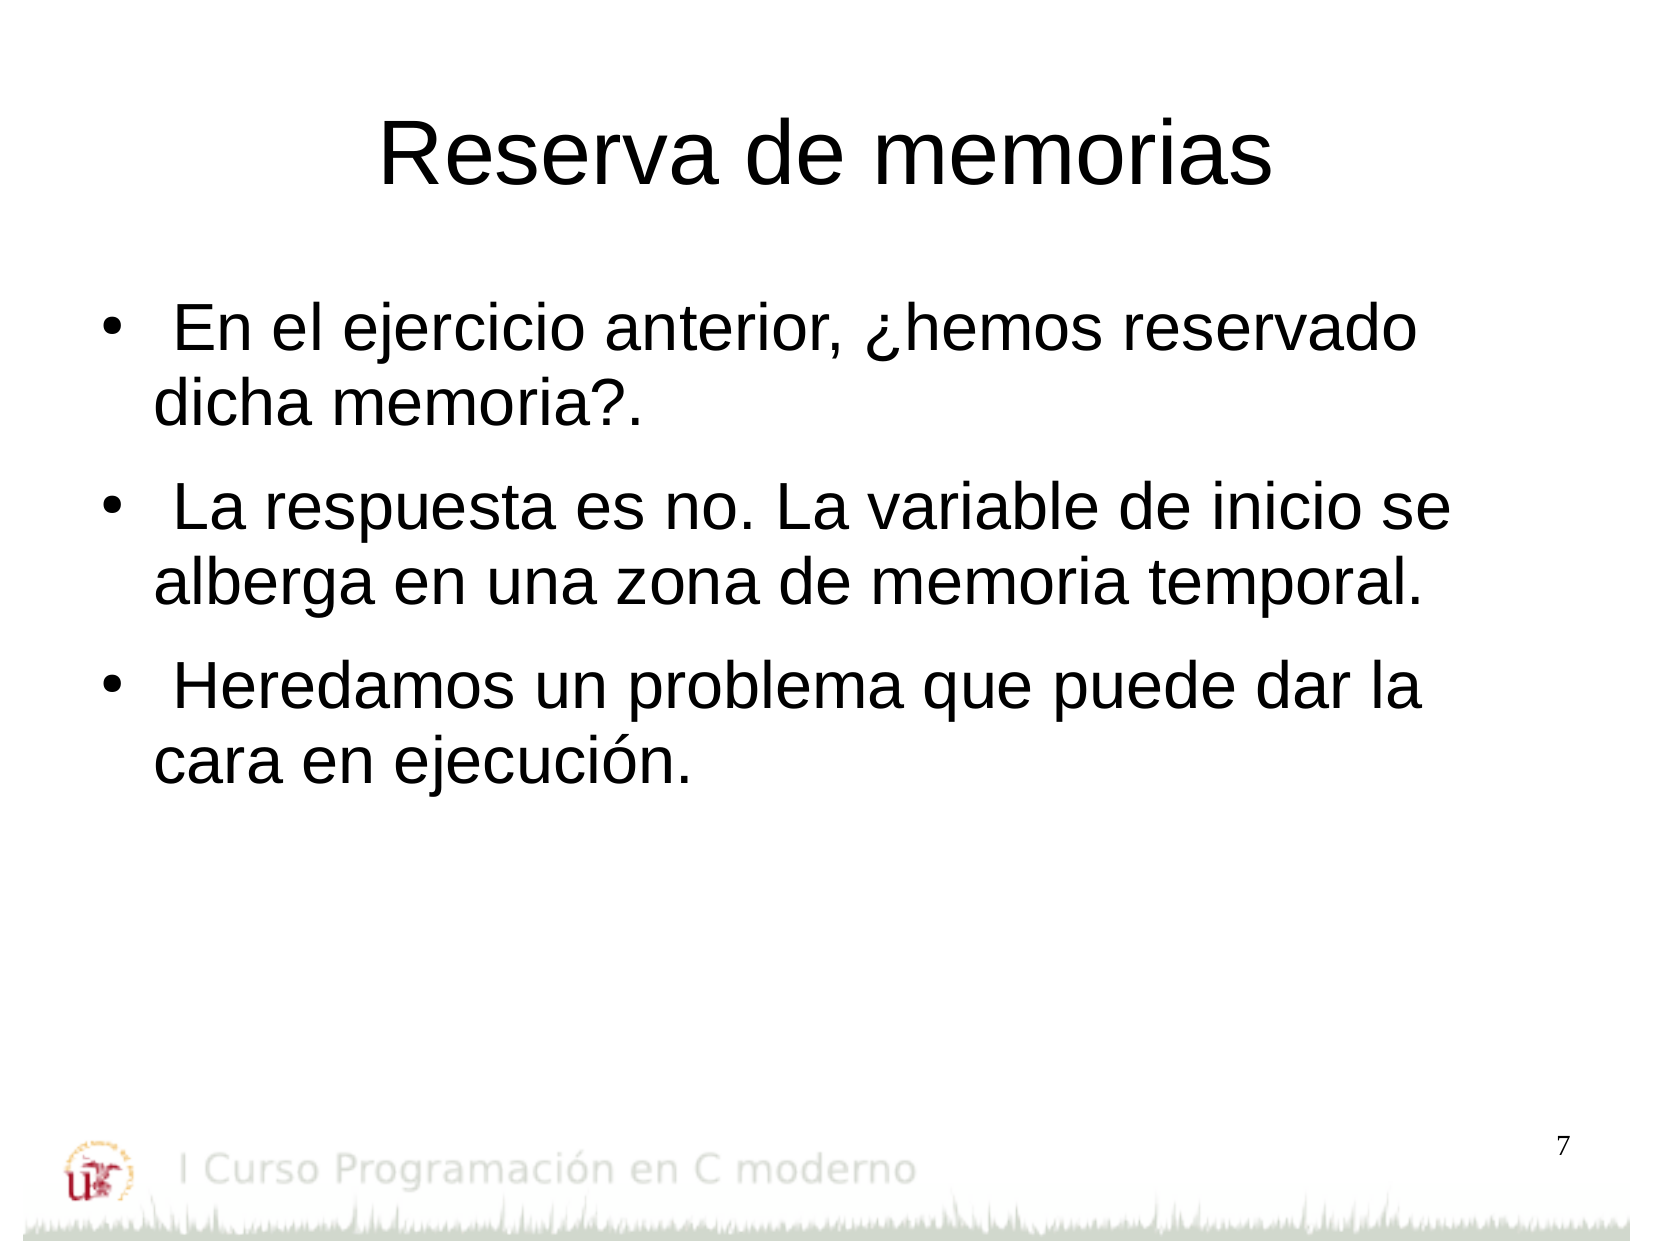

# Reserva de memorias
 En el ejercicio anterior, ¿hemos reservado dicha memoria?.
 La respuesta es no. La variable de inicio se alberga en una zona de memoria temporal.
 Heredamos un problema que puede dar la cara en ejecución.
7